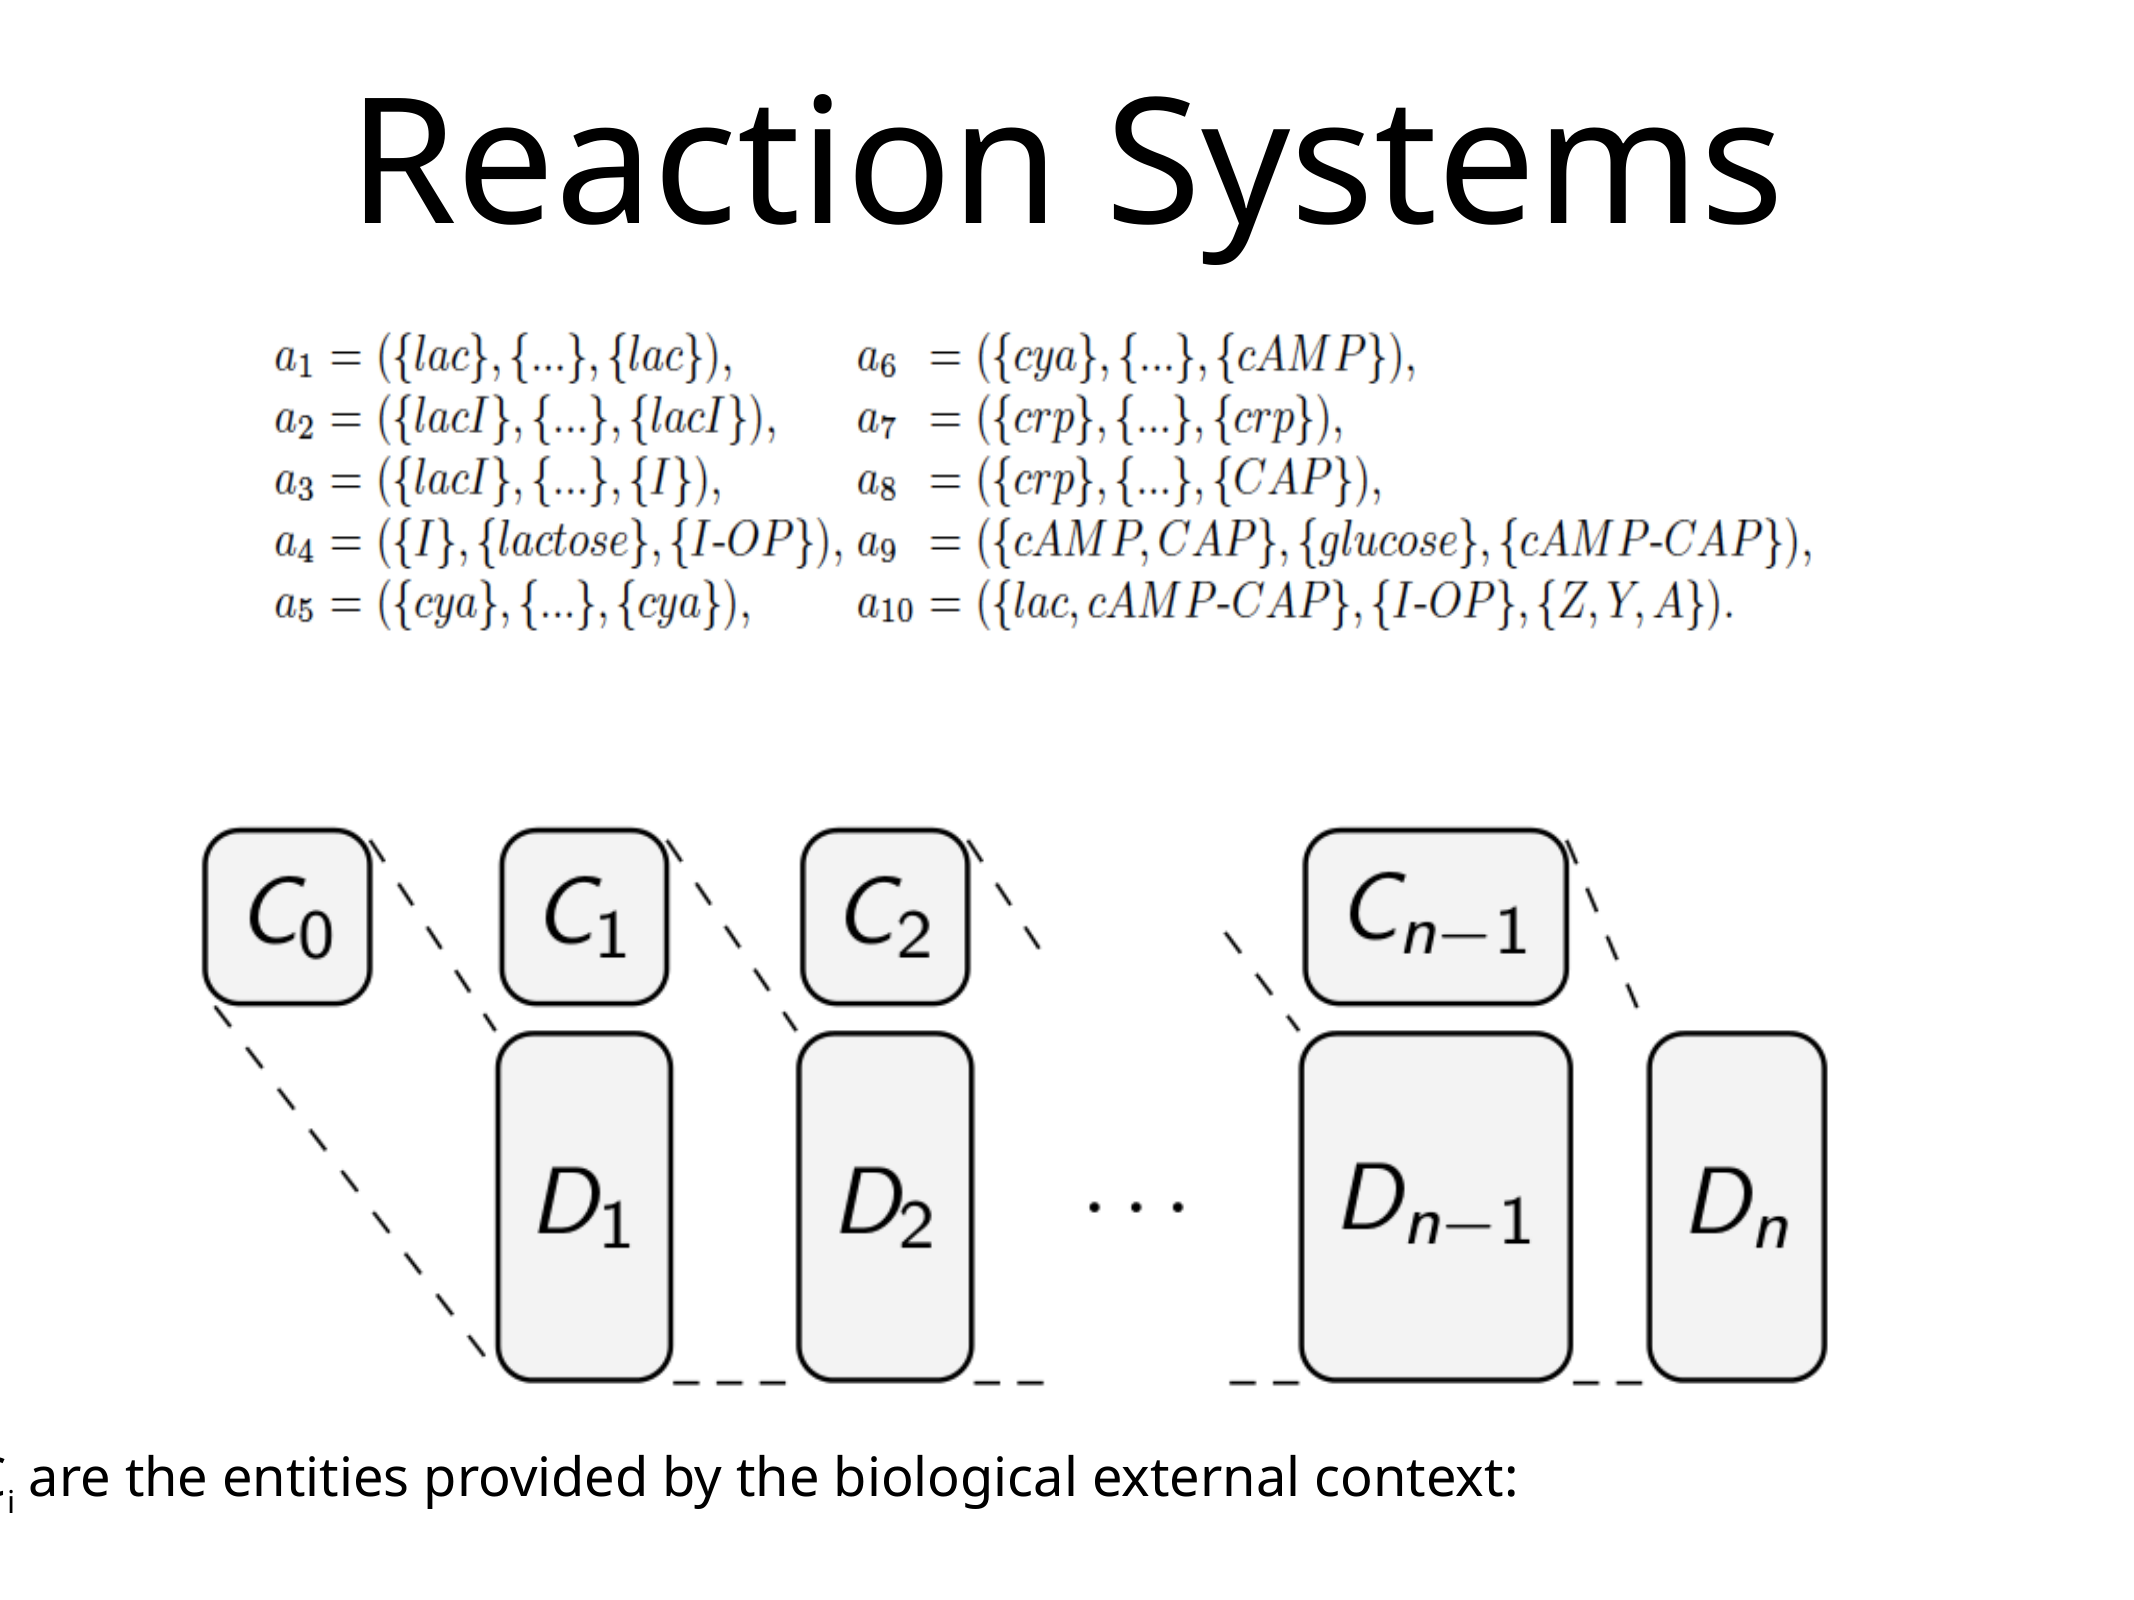

# Reaction Systems
Ci are the entities provided by the biological external context:
43